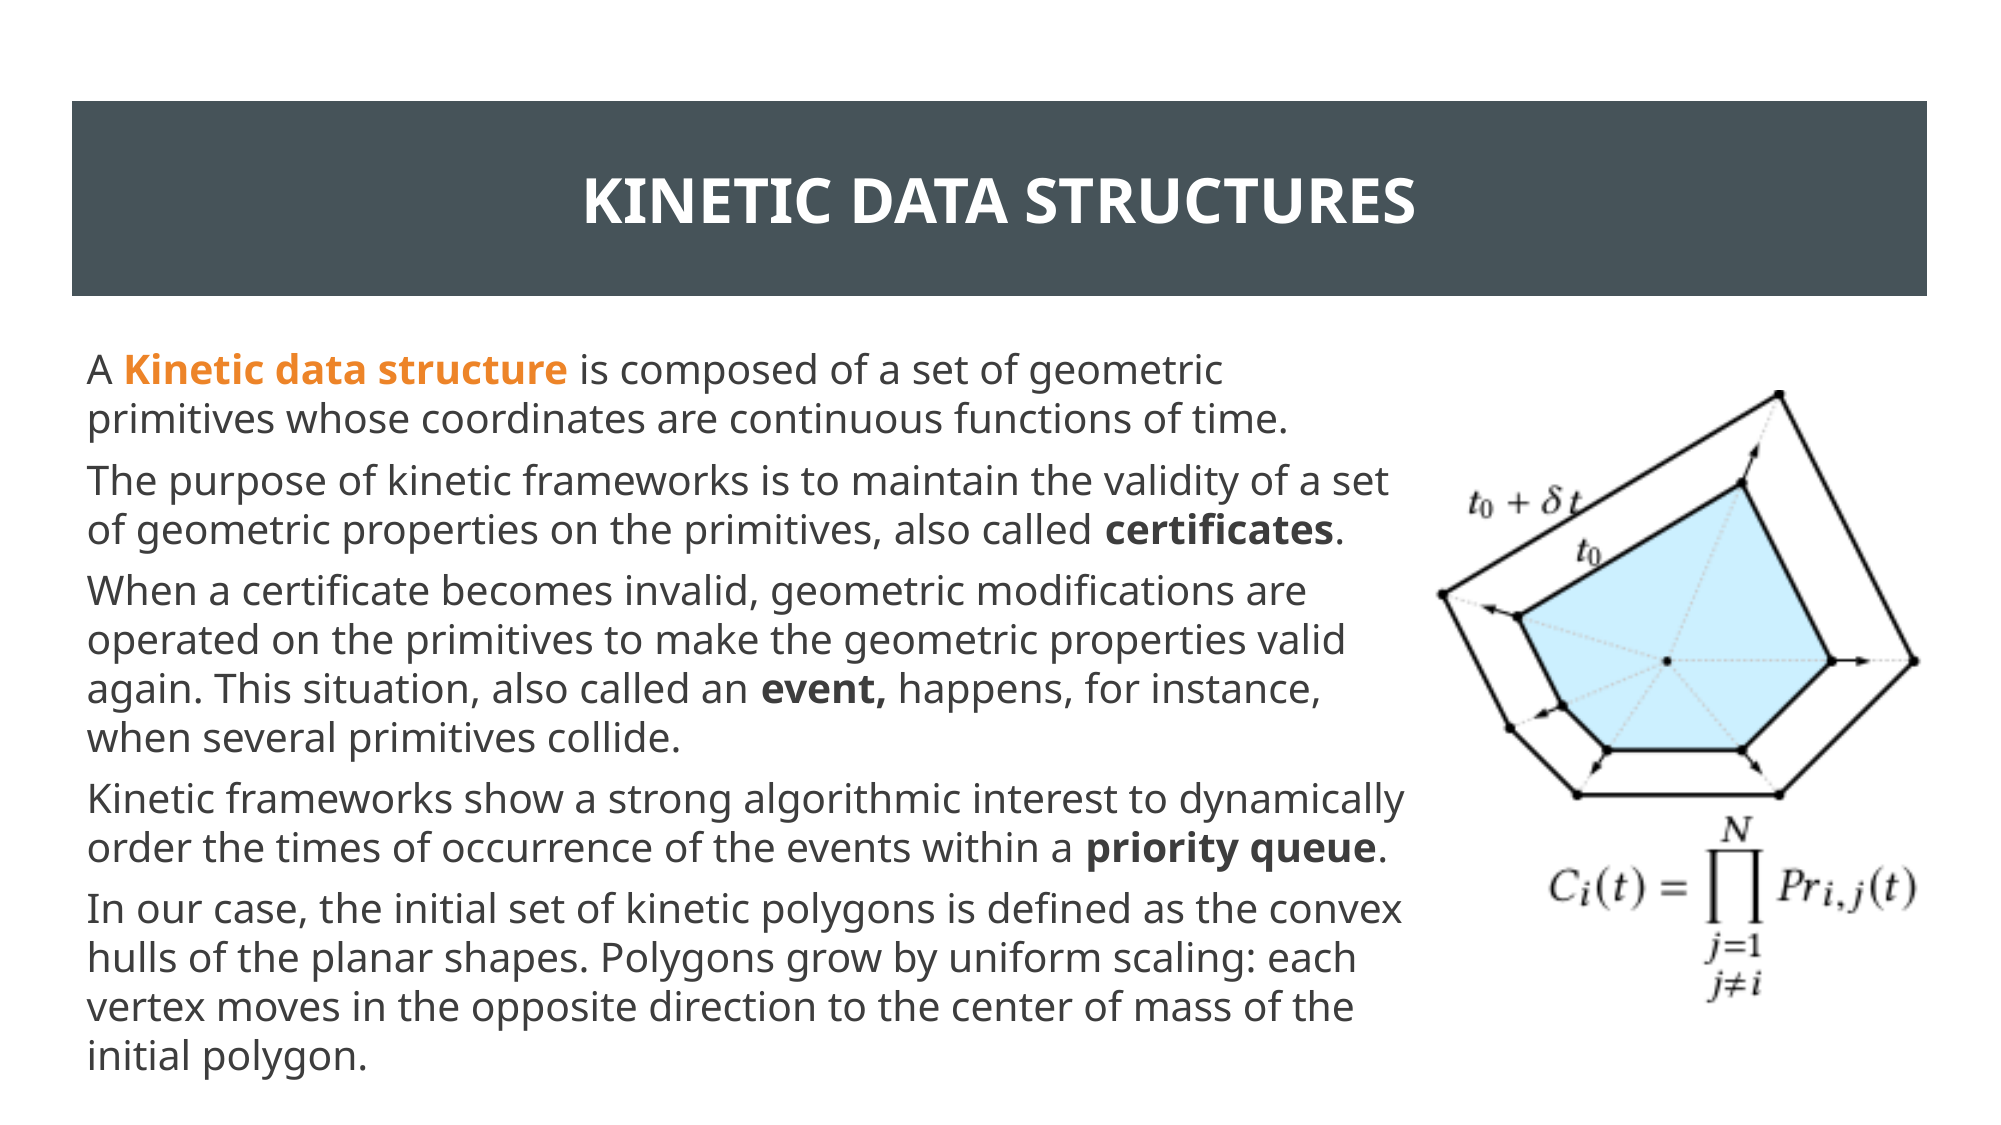

# KINETIC DATA STRUCTURES
A Kinetic data structure is composed of a set of geometric primitives whose coordinates are continuous functions of time.
The purpose of kinetic frameworks is to maintain the validity of a set of geometric properties on the primitives, also called certificates.
When a certificate becomes invalid, geometric modifications are operated on the primitives to make the geometric properties valid again. This situation, also called an event, happens, for instance, when several primitives collide.
Kinetic frameworks show a strong algorithmic interest to dynamically order the times of occurrence of the events within a priority queue.
In our case, the initial set of kinetic polygons is defined as the convex hulls of the planar shapes. Polygons grow by uniform scaling: each vertex moves in the opposite direction to the center of mass of the initial polygon.